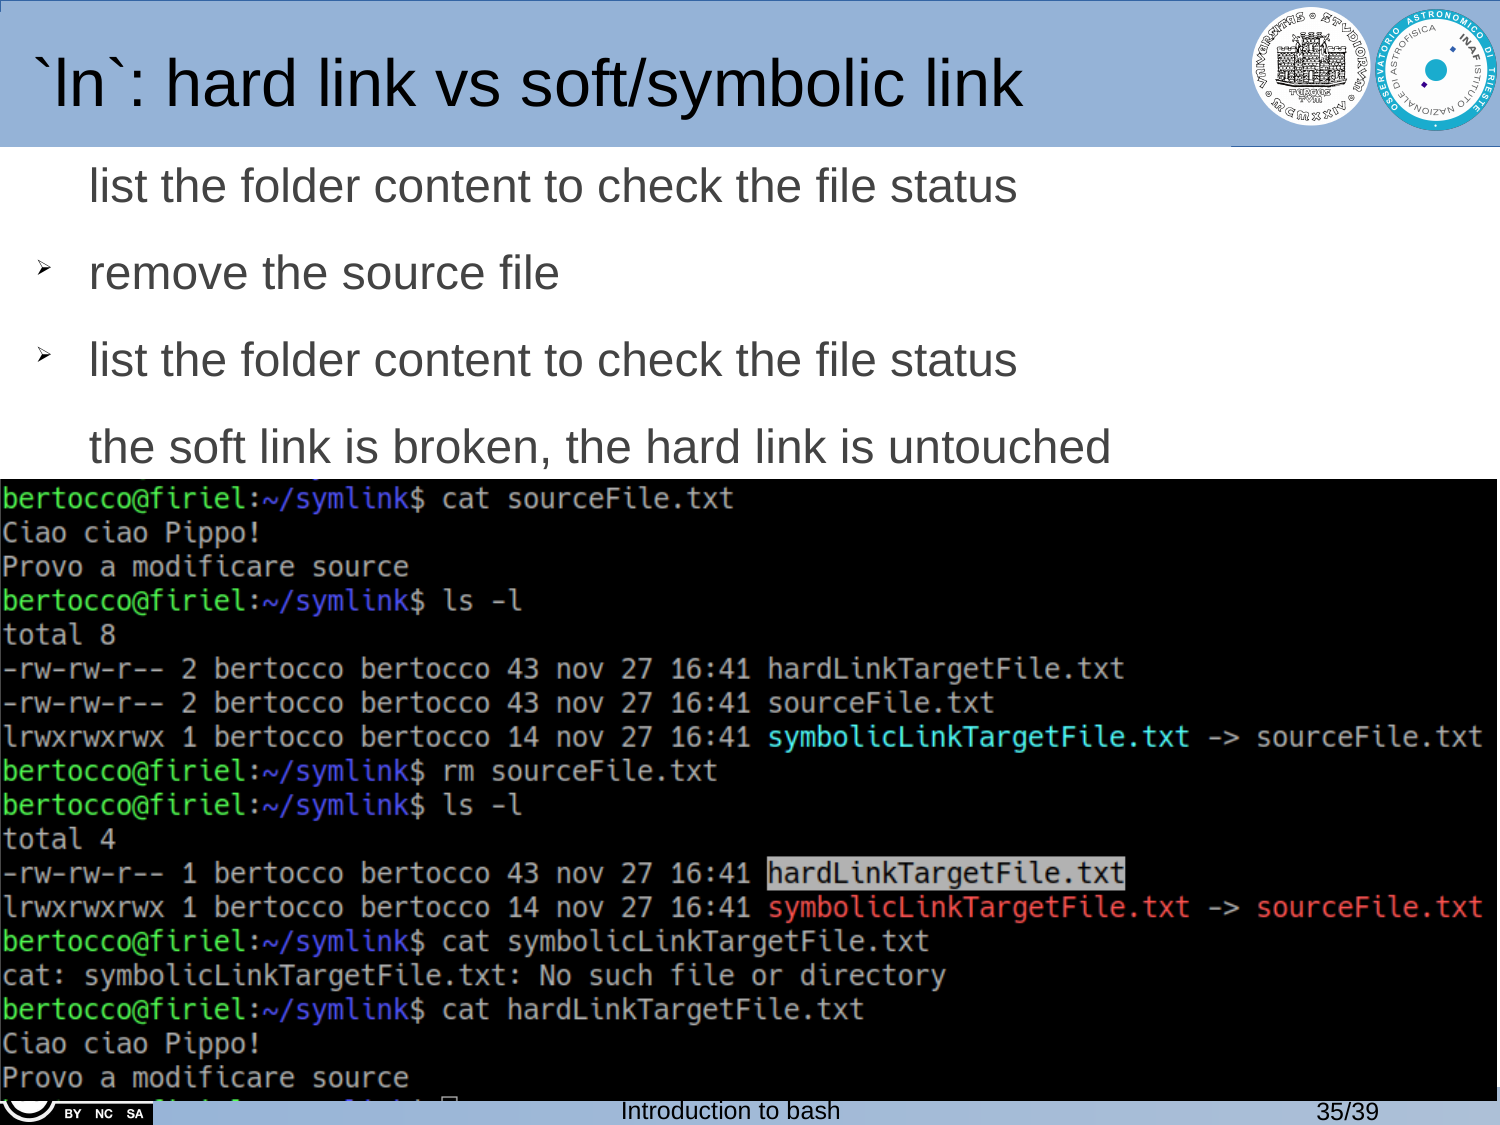

`ln`: hard link vs soft/symbolic link
# list the folder content to check the file status
remove the source file
list the folder content to check the file status
the soft link is broken, the hard link is untouched